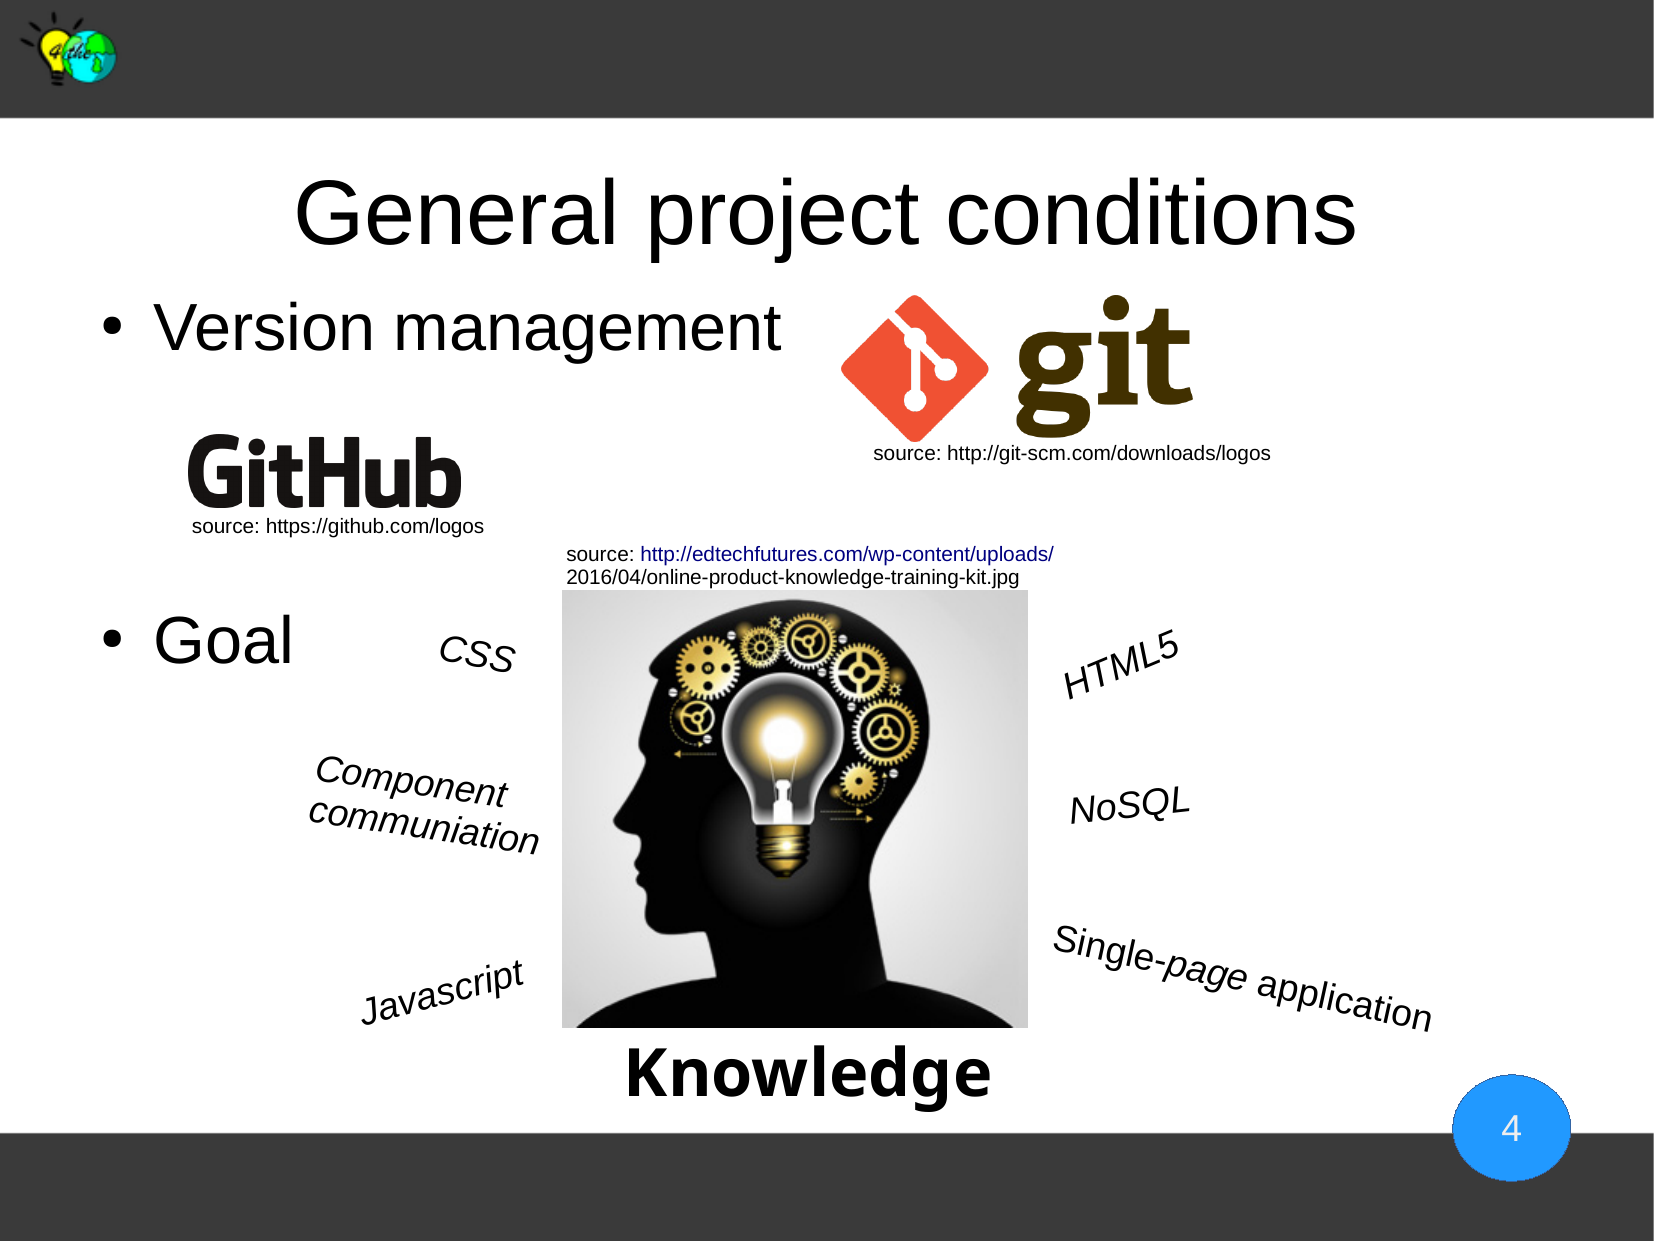

General project conditions
# Version management
Goal
source: http://git-scm.com/downloads/logos
source: https://github.com/logos
source: http://edtechfutures.com/wp-content/uploads/
2016/04/online-product-knowledge-training-kit.jpg
HTML5
CSS
Component
communiation
NoSQL
Javascript
Single-page application
Knowledge